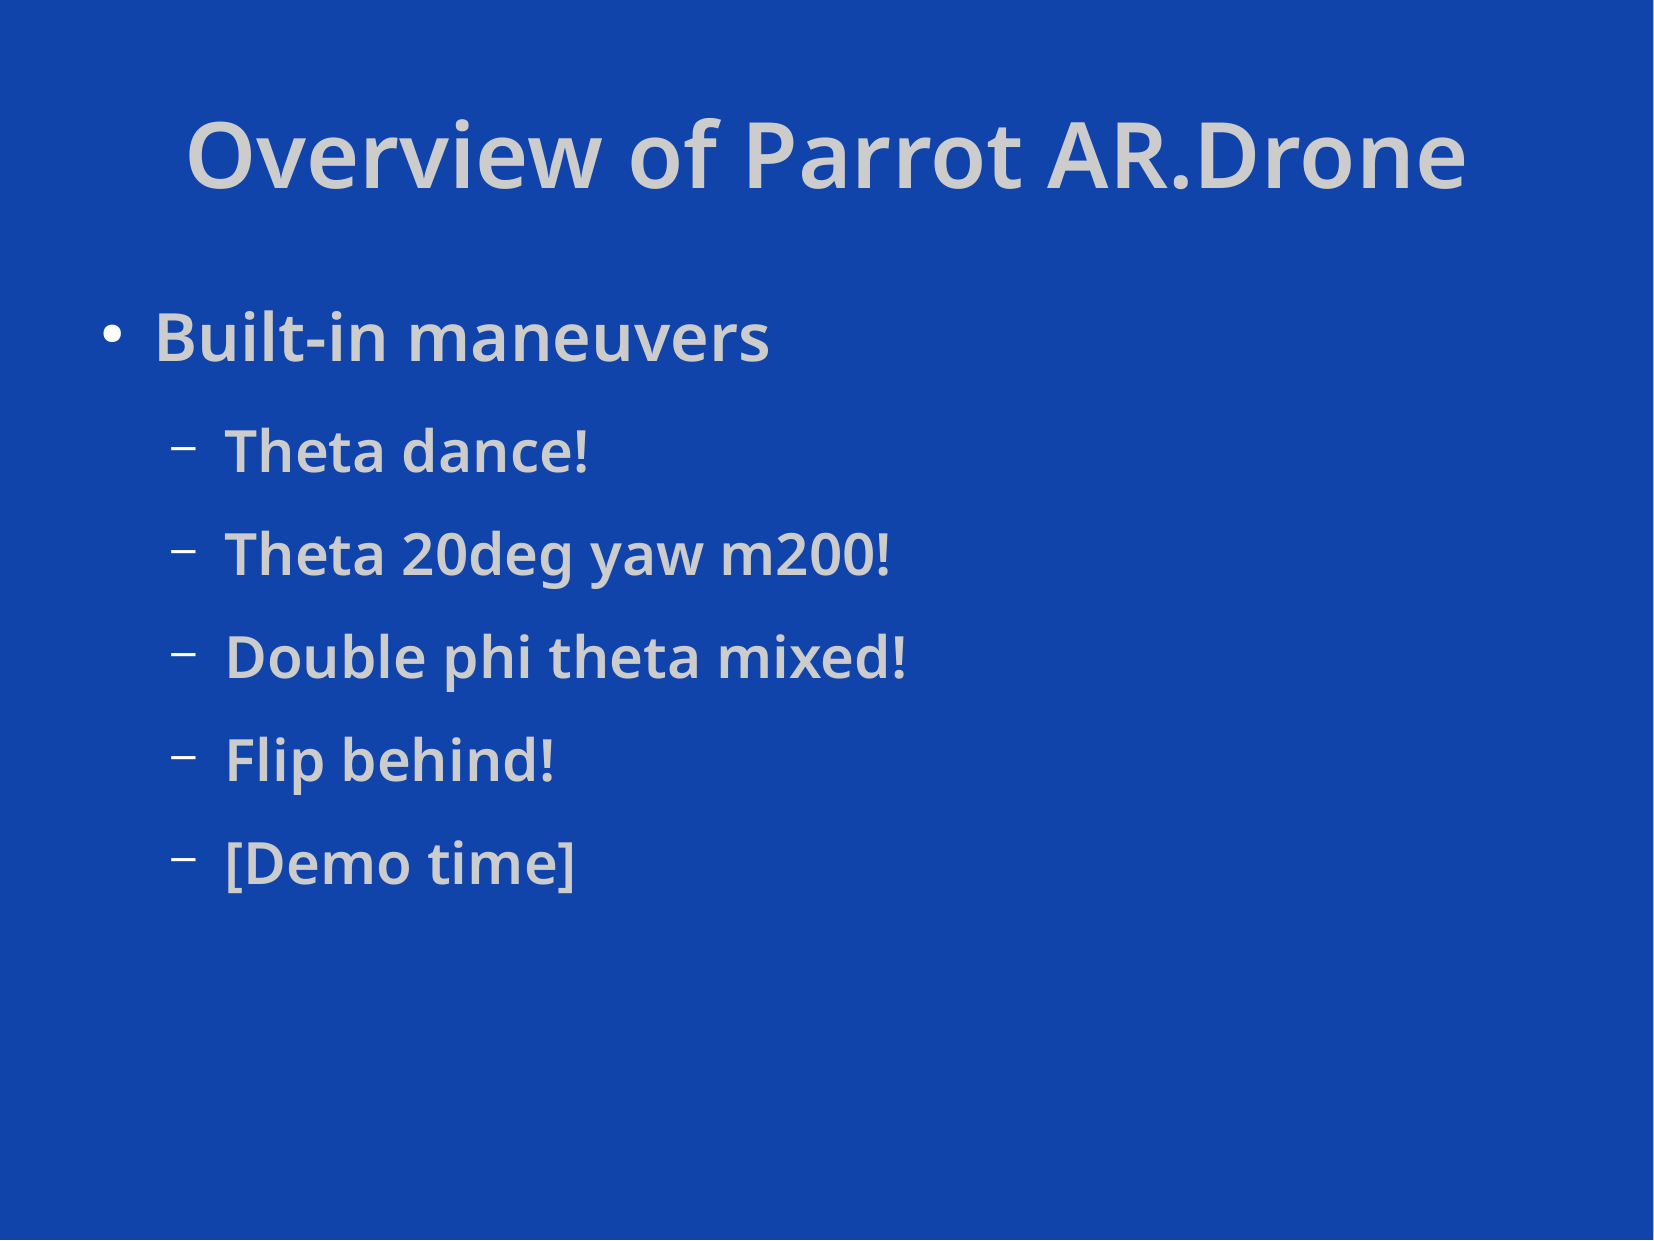

# Overview of Parrot AR.Drone
Built-in maneuvers
Theta dance!
Theta 20deg yaw m200!
Double phi theta mixed!
Flip behind!
[Demo time]